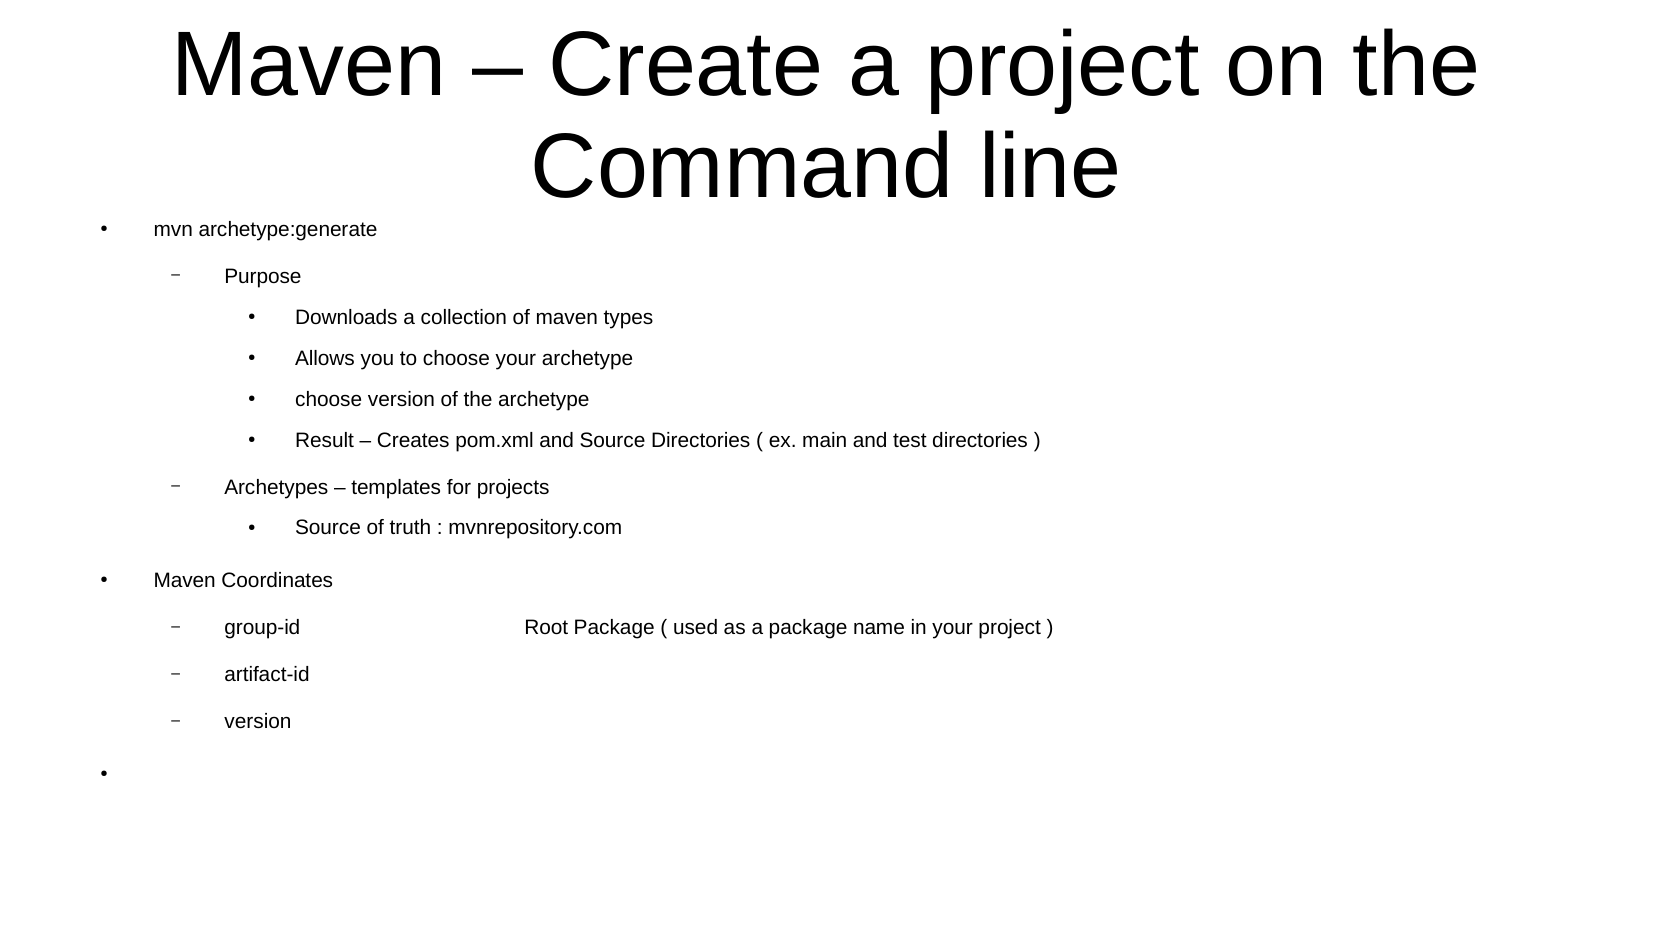

# Maven – Create a project on the Command line
mvn archetype:generate
Purpose
Downloads a collection of maven types
Allows you to choose your archetype
choose version of the archetype
Result – Creates pom.xml and Source Directories ( ex. main and test directories )
Archetypes – templates for projects
Source of truth : mvnrepository.com
Maven Coordinates
group-id			Root Package ( used as a package name in your project )
artifact-id
version